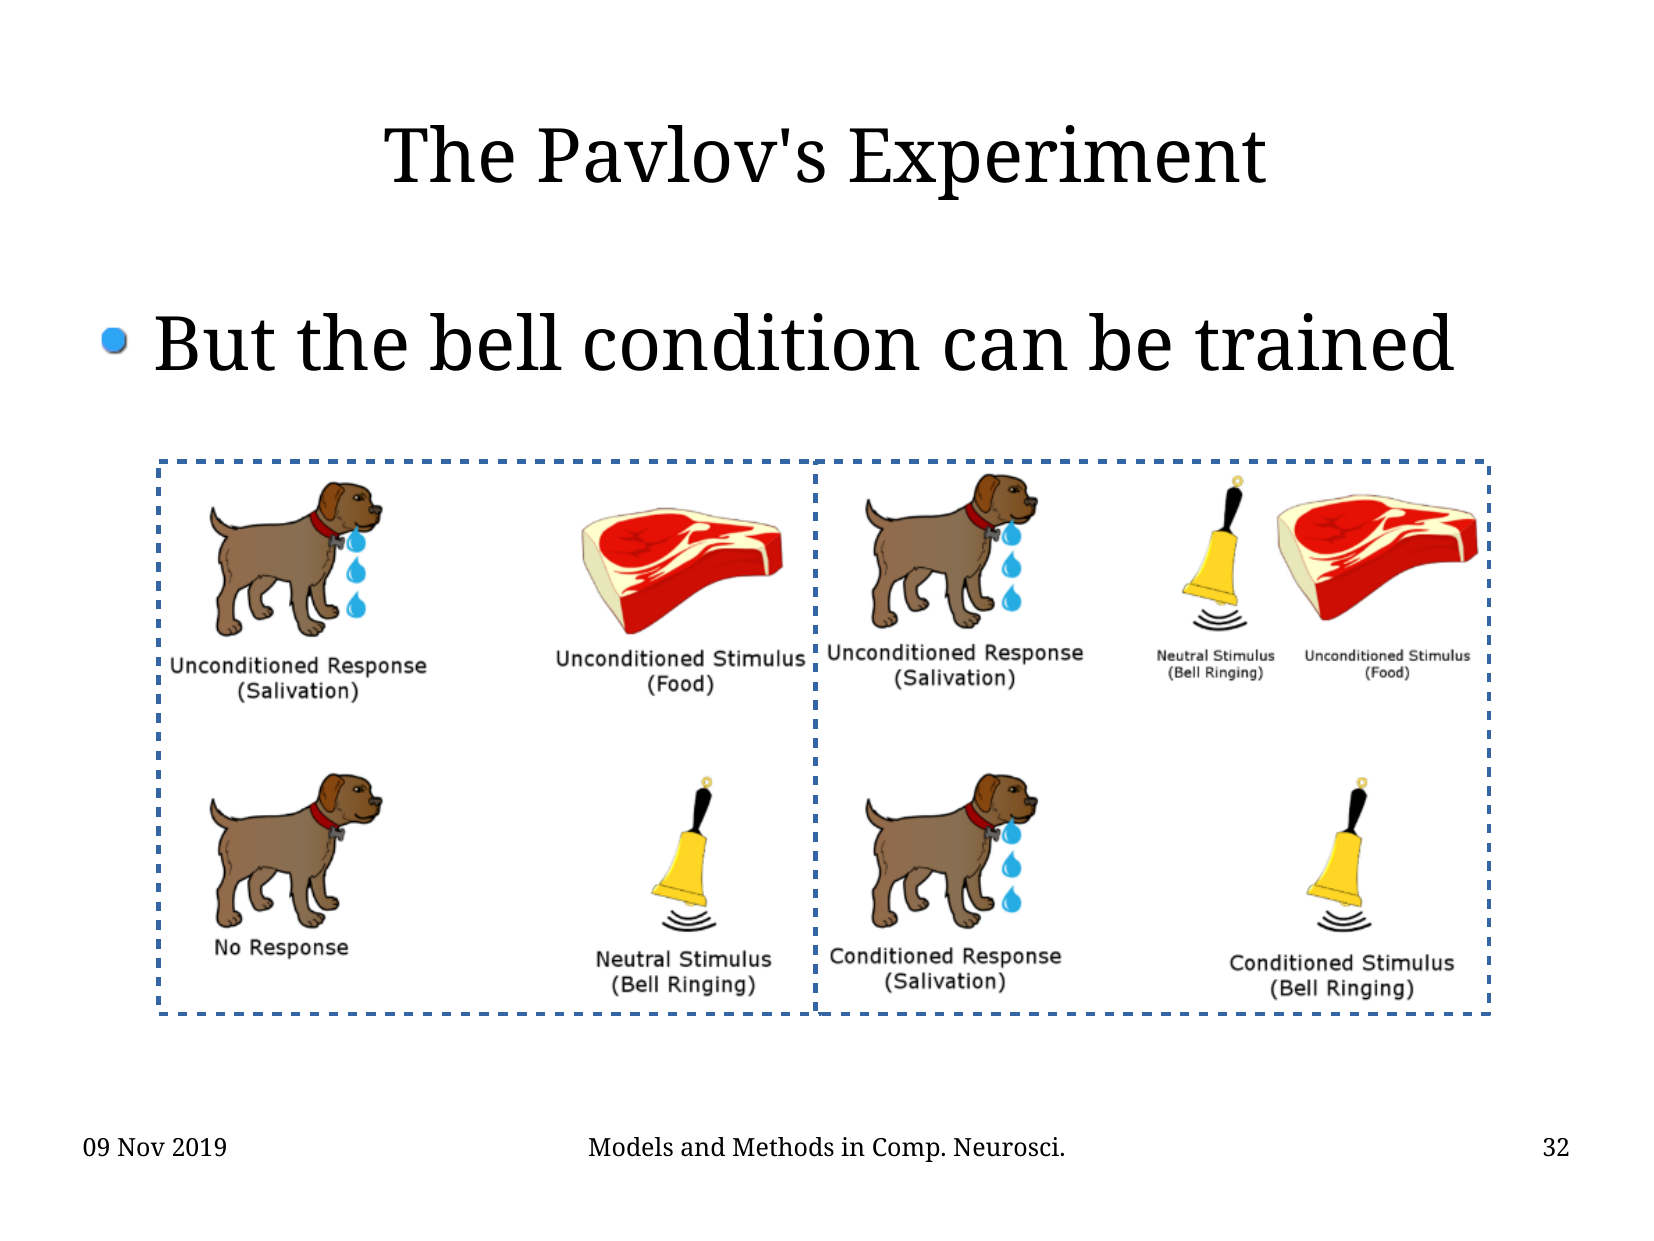

# The Pavlov's Experiment
But the bell condition can be trained
09 Nov 2019
Models and Methods in Comp. Neurosci.
32